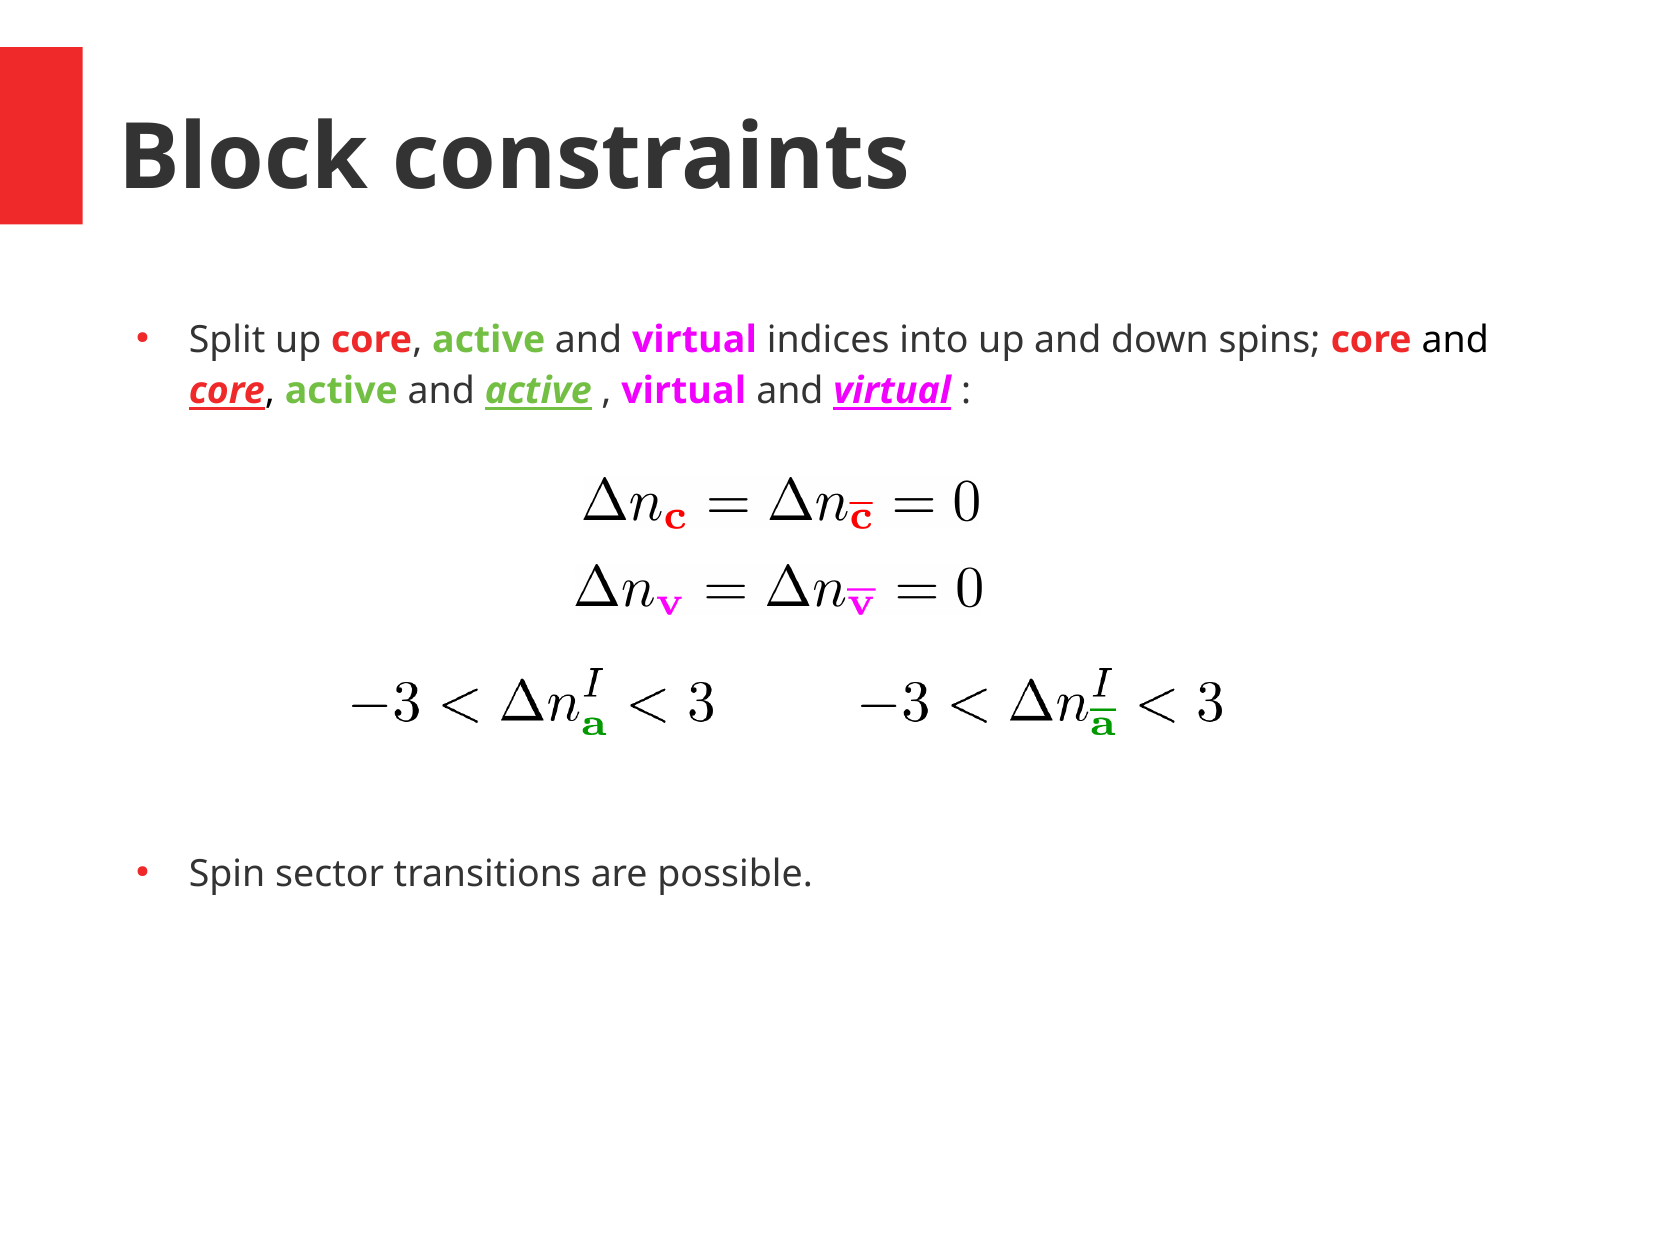

# Block constraints
Split up core, active and virtual indices into up and down spins; core and core, active and active , virtual and virtual :
Spin sector transitions are possible.